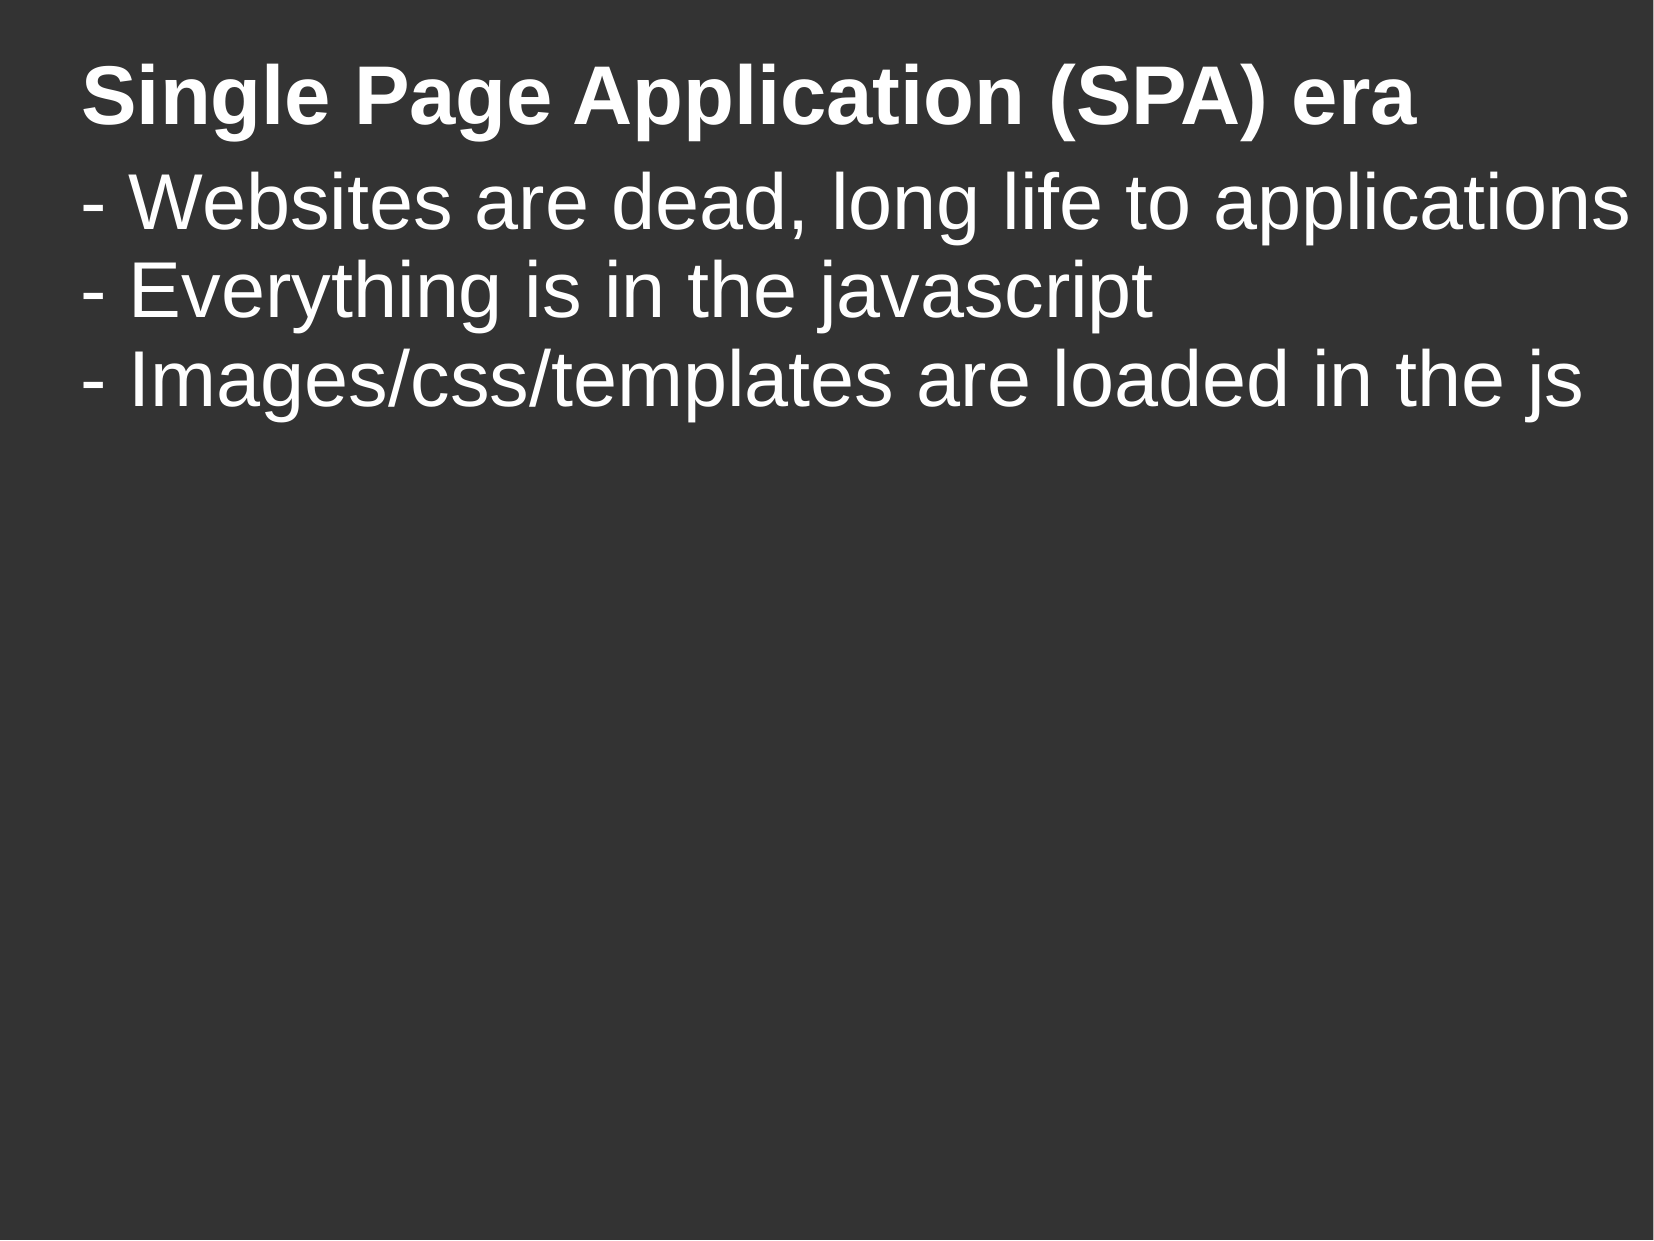

Single Page Application (SPA) era
# - Websites are dead, long life to applications - Everything is in the javascript - Images/css/templates are loaded in the js